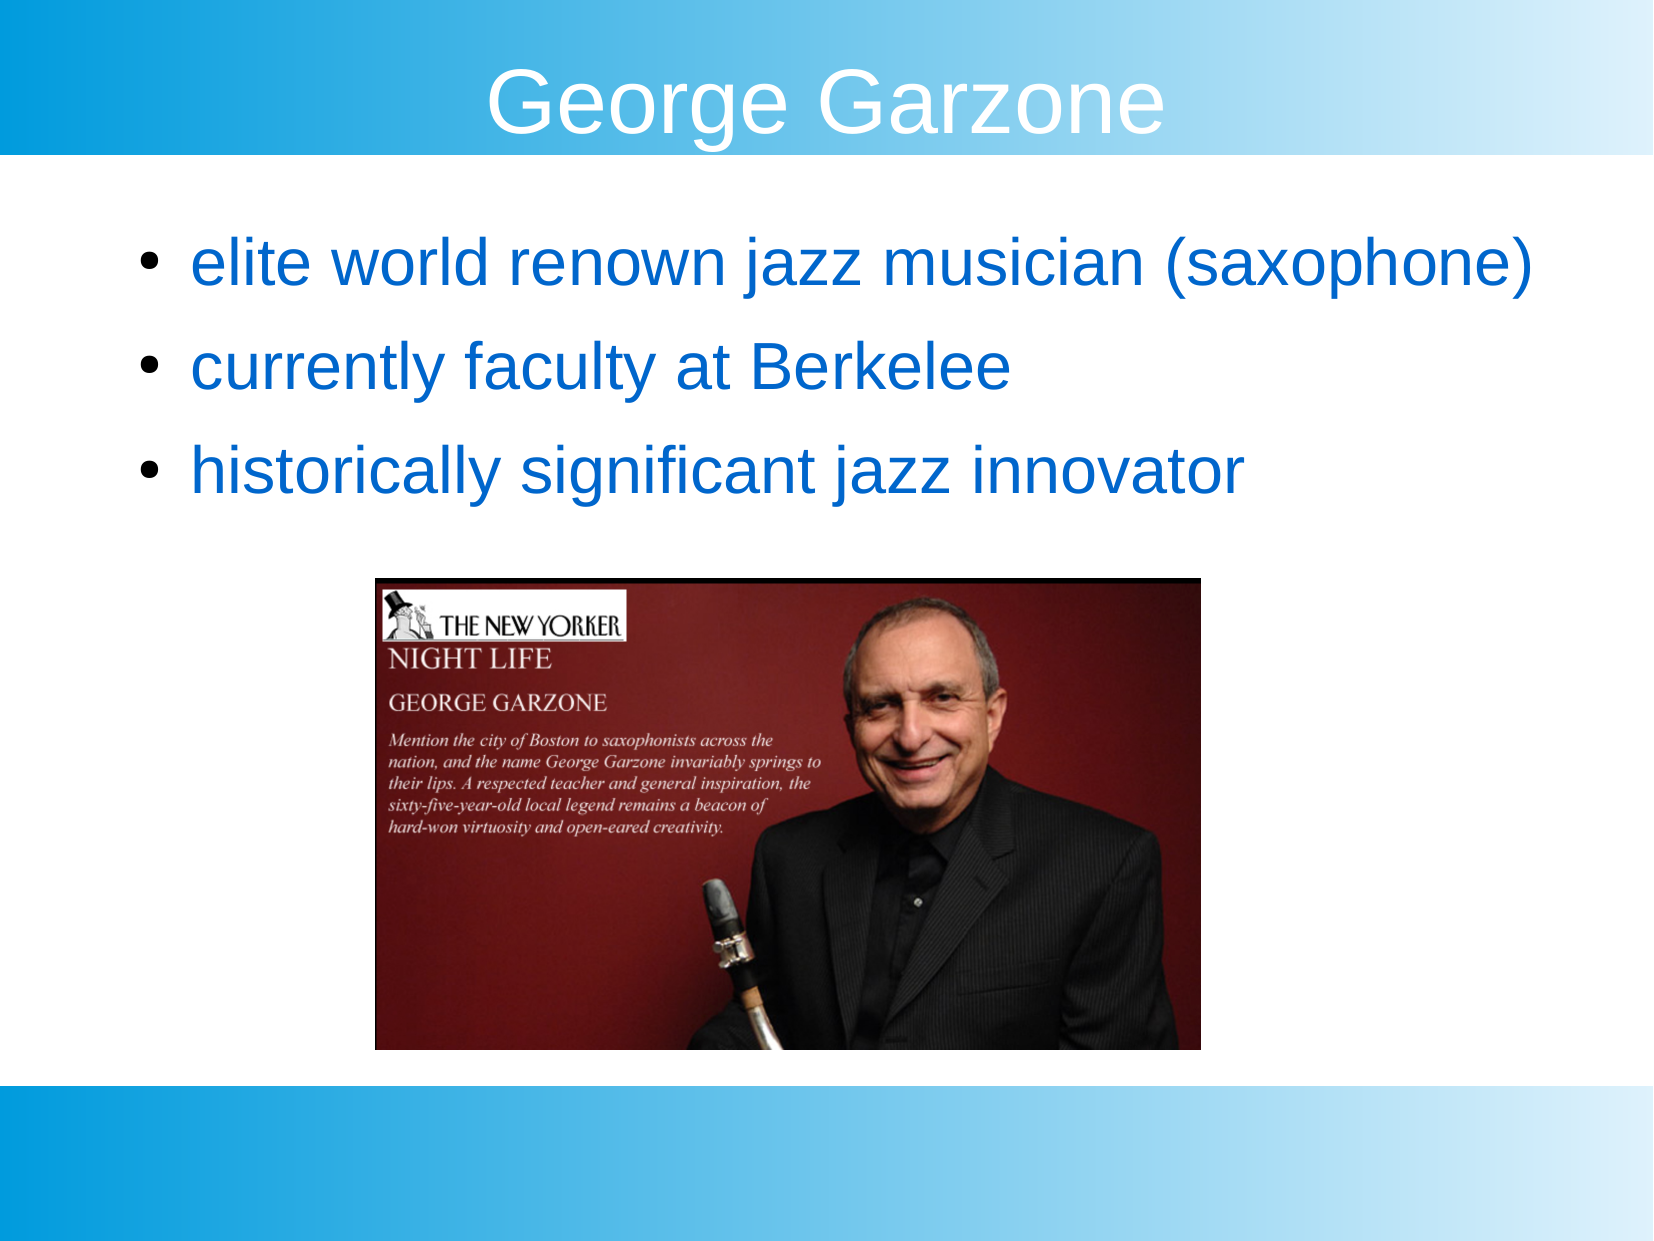

# George Garzone
elite world renown jazz musician (saxophone)
currently faculty at Berkelee
historically significant jazz innovator